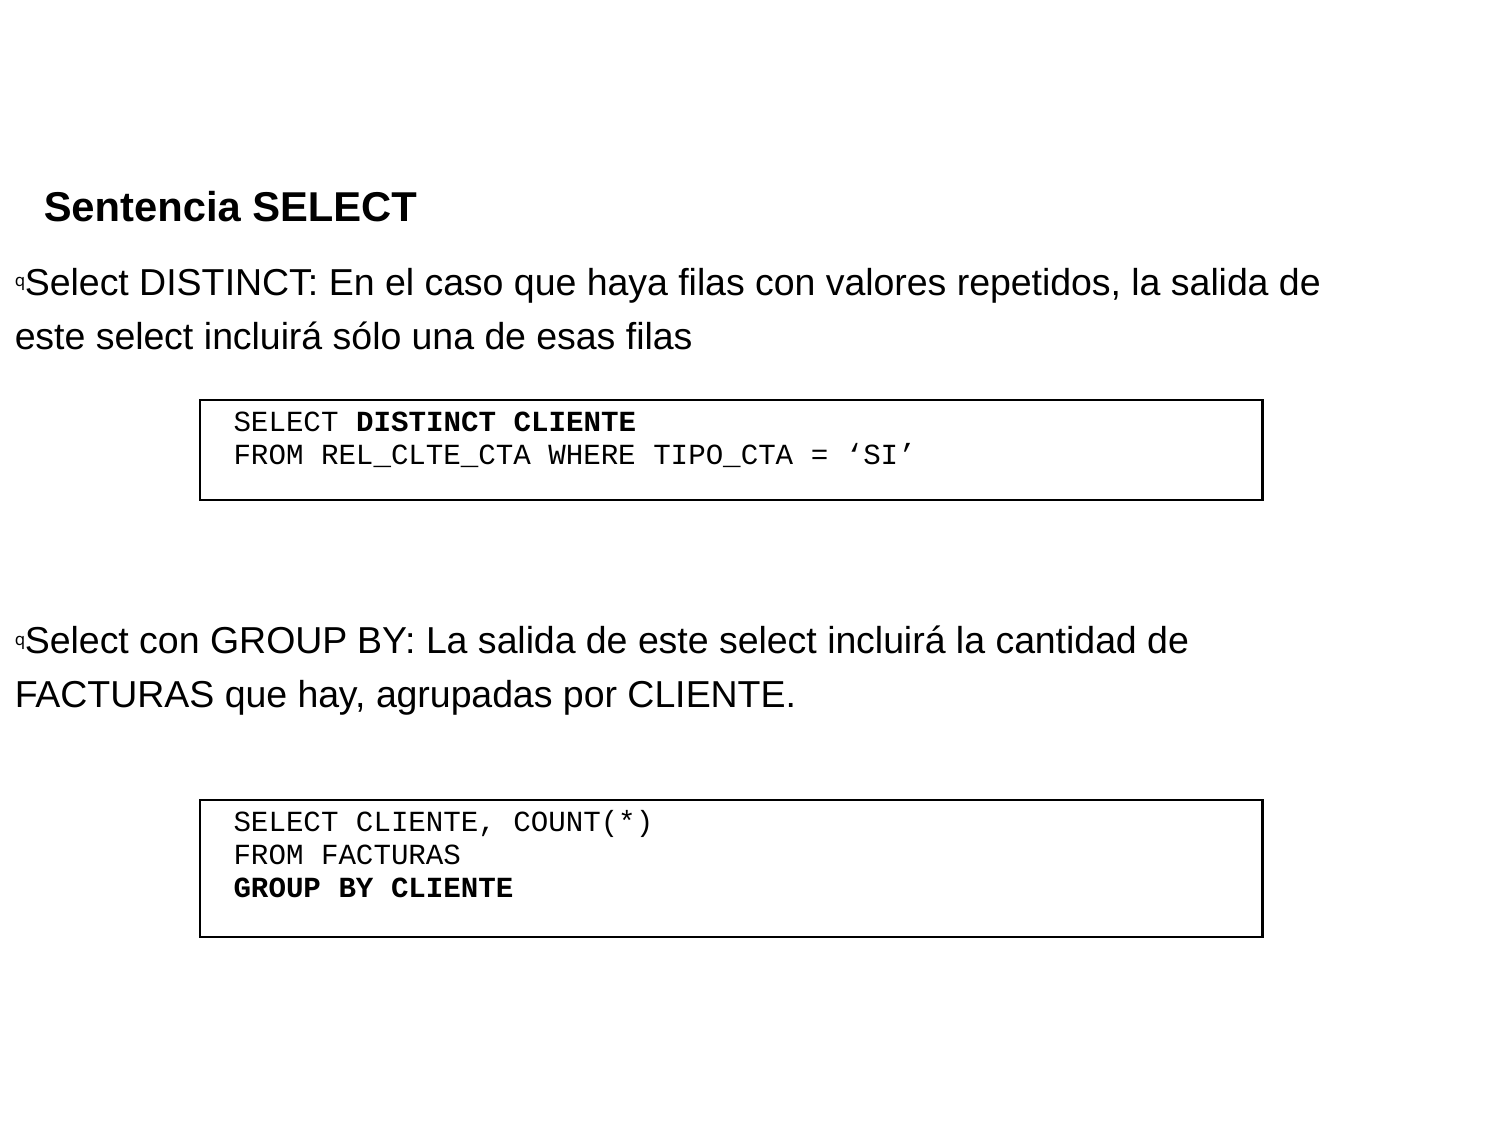

# Sentencia SELECT
Select DISTINCT: En el caso que haya filas con valores repetidos, la salida de este select incluirá sólo una de esas filas
Select con GROUP BY: La salida de este select incluirá la cantidad de FACTURAS que hay, agrupadas por CLIENTE.
SELECT DISTINCT CLIENTE
FROM REL_CLTE_CTA WHERE TIPO_CTA = ‘SI’
SELECT CLIENTE, COUNT(*)
FROM FACTURAS
GROUP BY CLIENTE